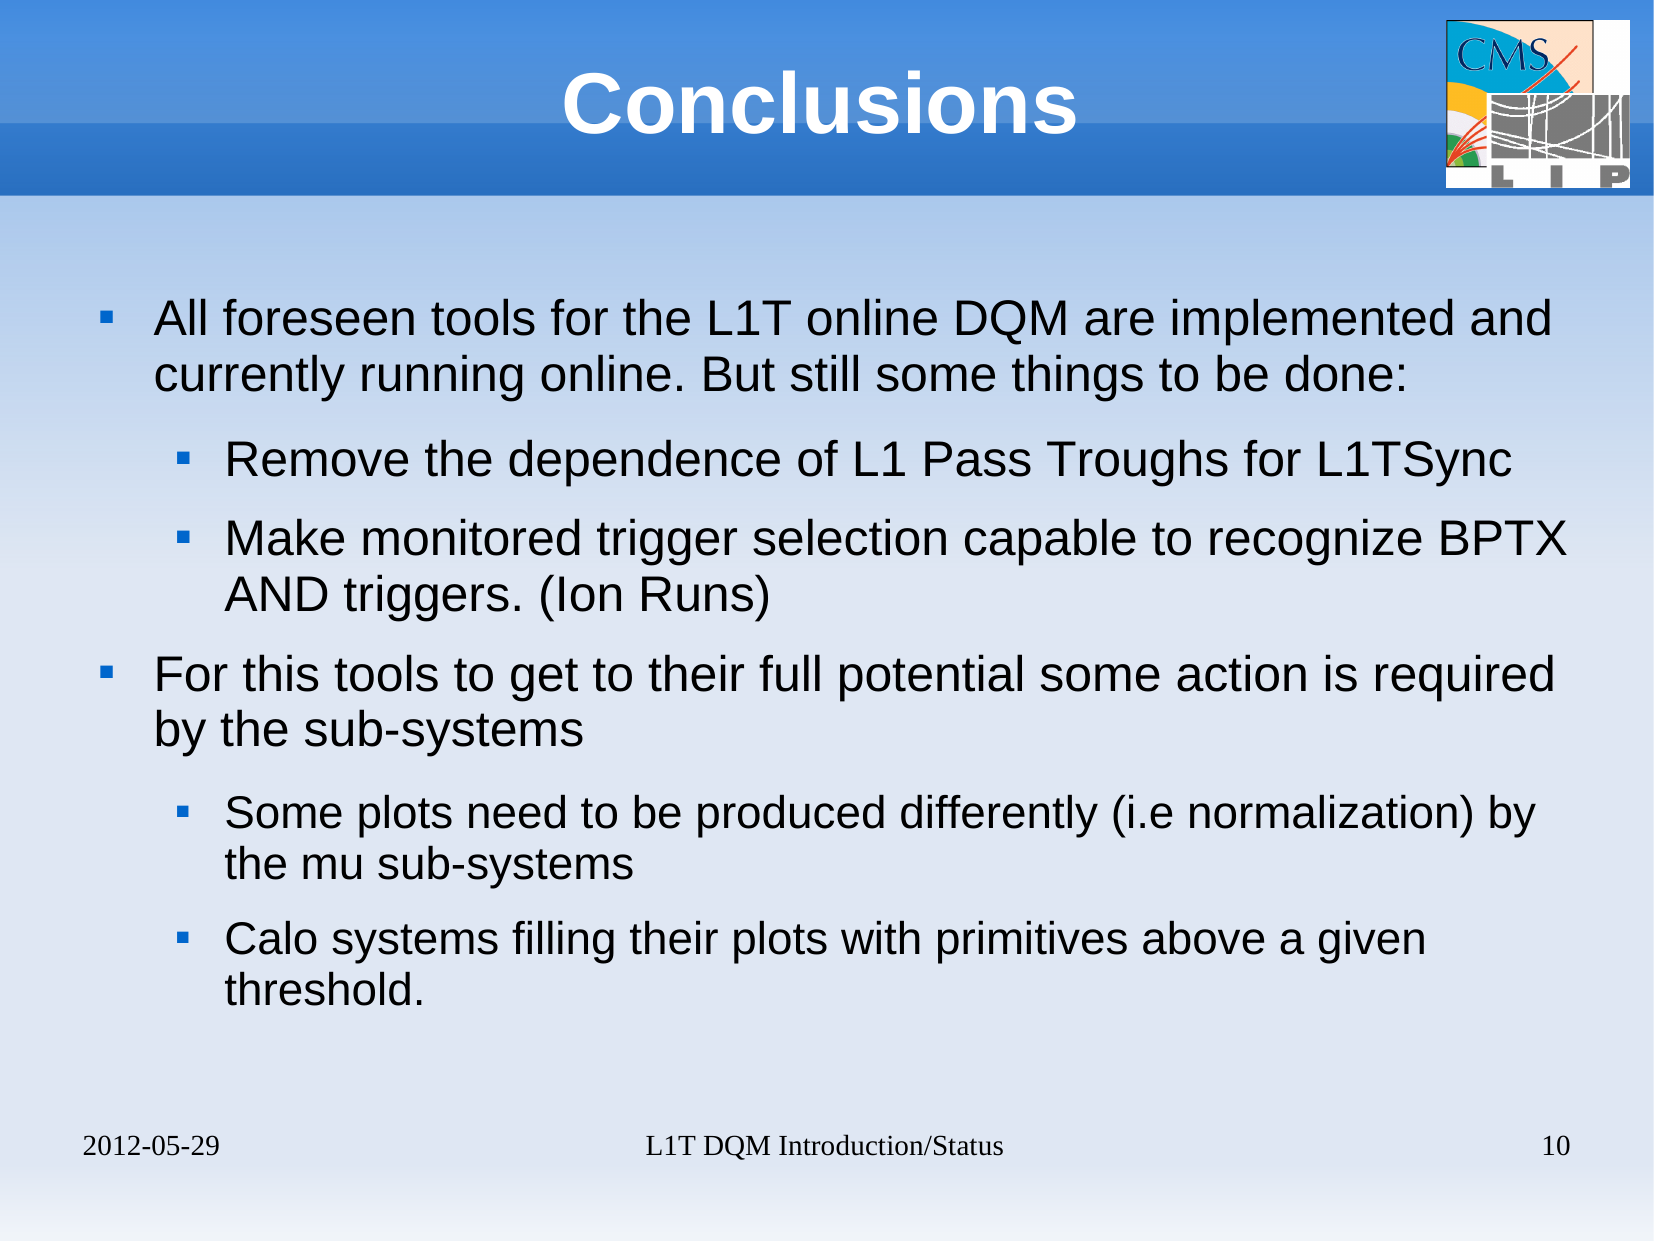

# Conclusions
All foreseen tools for the L1T online DQM are implemented and currently running online. But still some things to be done:
Remove the dependence of L1 Pass Troughs for L1TSync
Make monitored trigger selection capable to recognize BPTX AND triggers. (Ion Runs)
For this tools to get to their full potential some action is required by the sub-systems
Some plots need to be produced differently (i.e normalization) by the mu sub-systems
Calo systems filling their plots with primitives above a given threshold.
2012-05-29
L1T DQM Introduction/Status
10